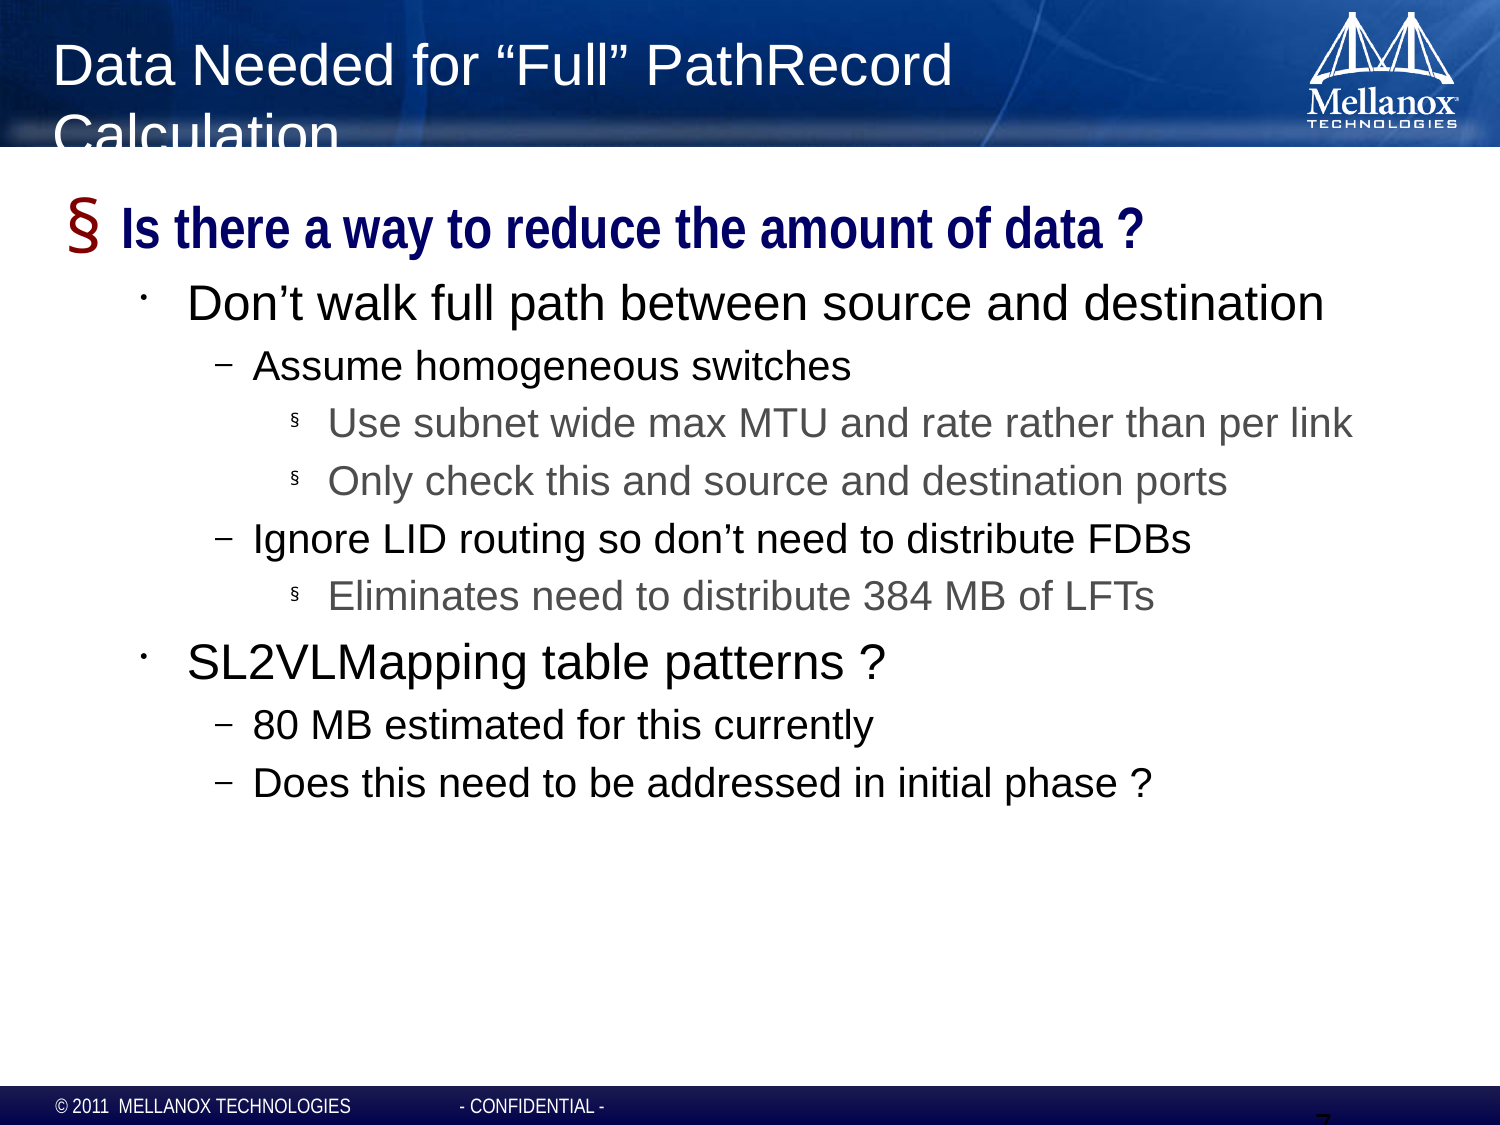

# Data Needed for “Full” PathRecord Calculation
Is there a way to reduce the amount of data ?
Don’t walk full path between source and destination
Assume homogeneous switches
Use subnet wide max MTU and rate rather than per link
Only check this and source and destination ports
Ignore LID routing so don’t need to distribute FDBs
Eliminates need to distribute 384 MB of LFTs
SL2VLMapping table patterns ?
80 MB estimated for this currently
Does this need to be addressed in initial phase ?